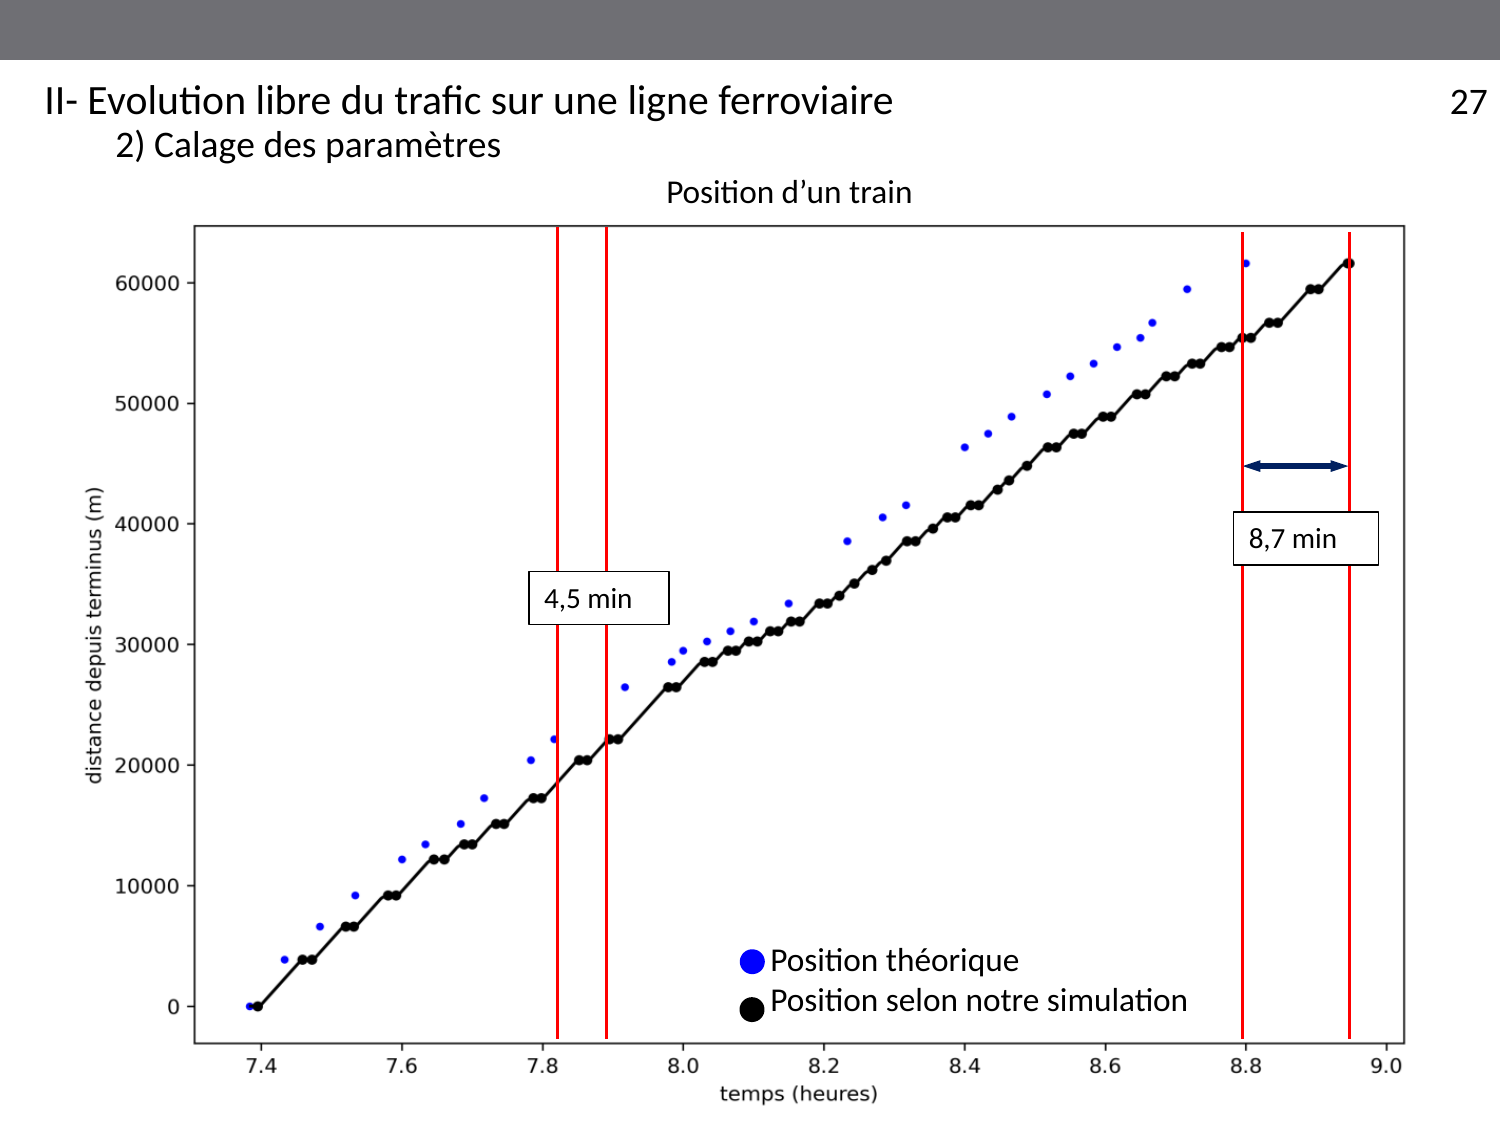

II- Evolution libre du trafic sur une ligne ferroviaire
27
2) Calage des paramètres
8,7 min
Position d’un train
4,5 min
Position théorique
Position selon notre simulation